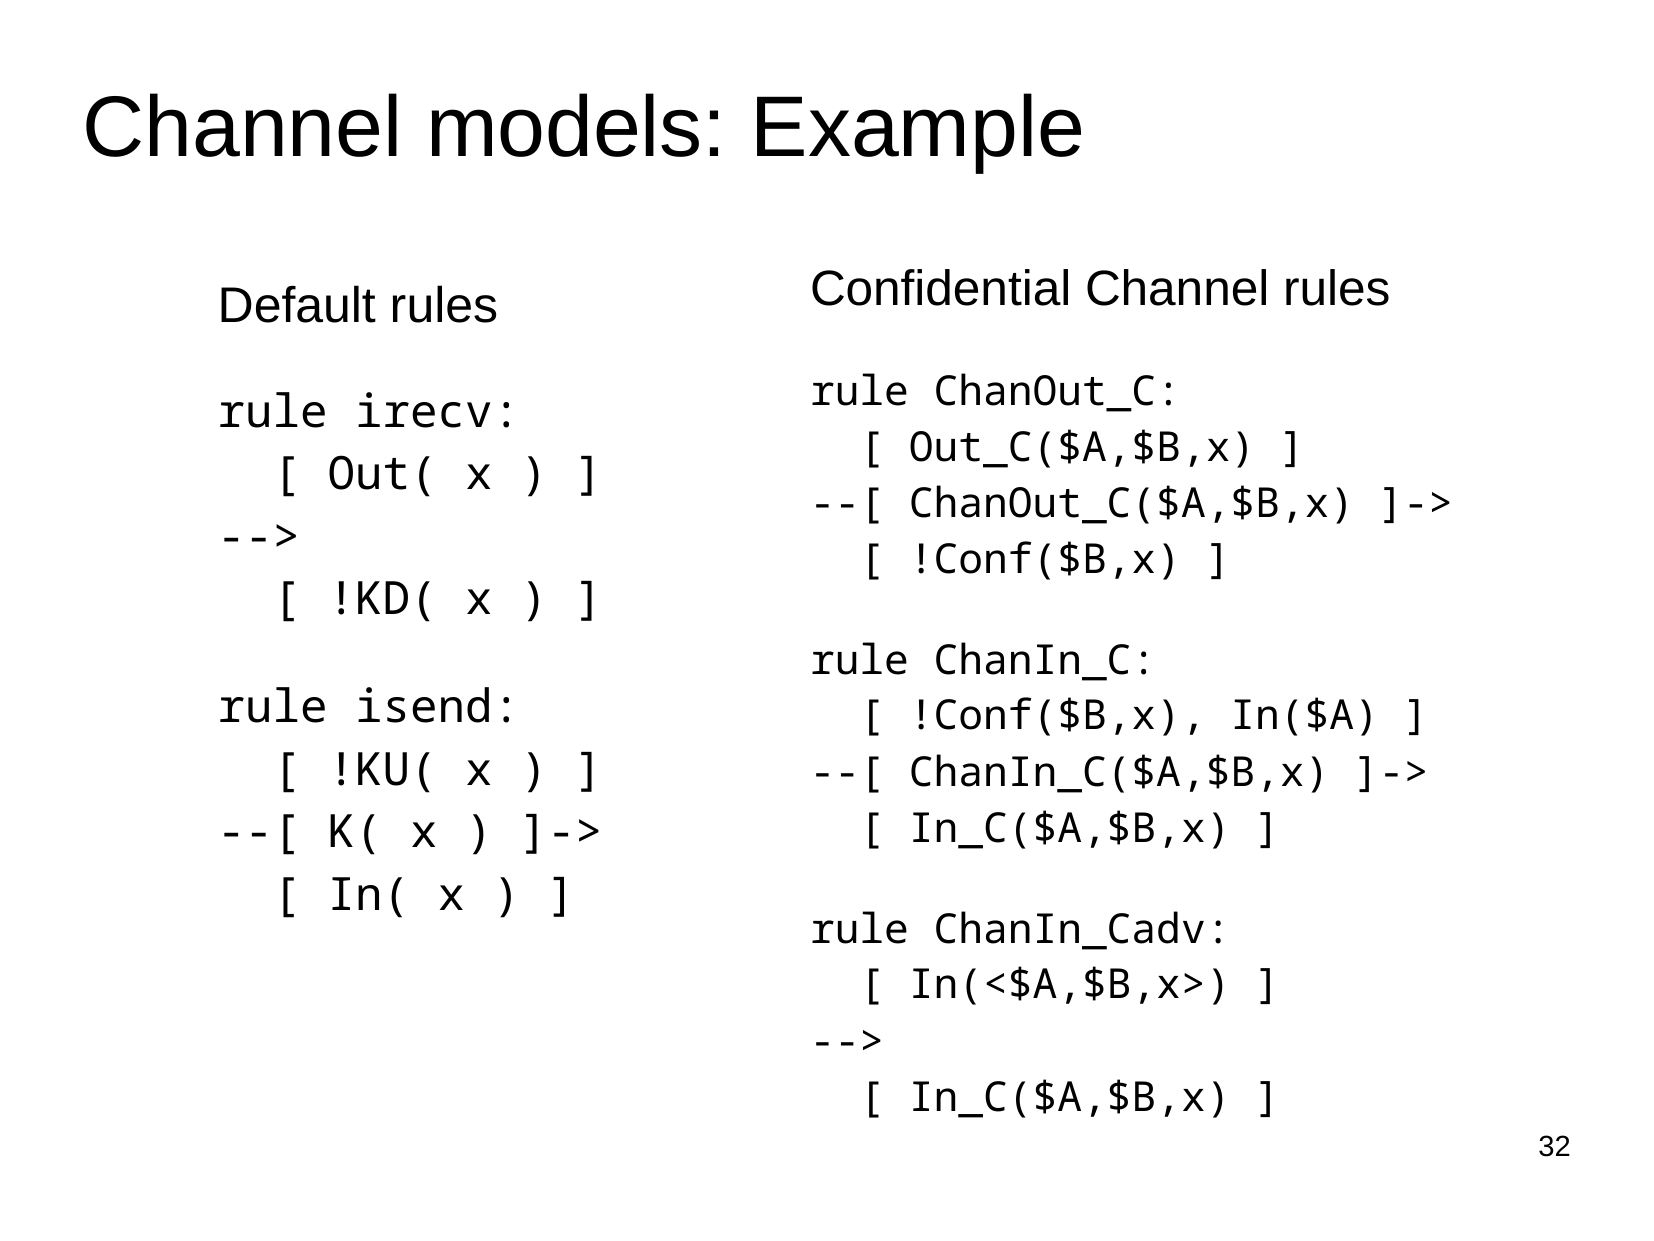

# Channel models: Example
Confidential Channel rules
rule ChanOut_C:
 [ Out_C($A,$B,x) ]
--[ ChanOut_C($A,$B,x) ]->
 [ !Conf($B,x) ]
rule ChanIn_C:
 [ !Conf($B,x), In($A) ]
--[ ChanIn_C($A,$B,x) ]->
 [ In_C($A,$B,x) ]
rule ChanIn_Cadv:
 [ In(<$A,$B,x>) ]
-->
 [ In_C($A,$B,x) ]
Default rules
rule irecv:
 [ Out( x ) ]
-->
 [ !KD( x ) ]
rule isend:
 [ !KU( x ) ]
--[ K( x ) ]->
 [ In( x ) ]
32